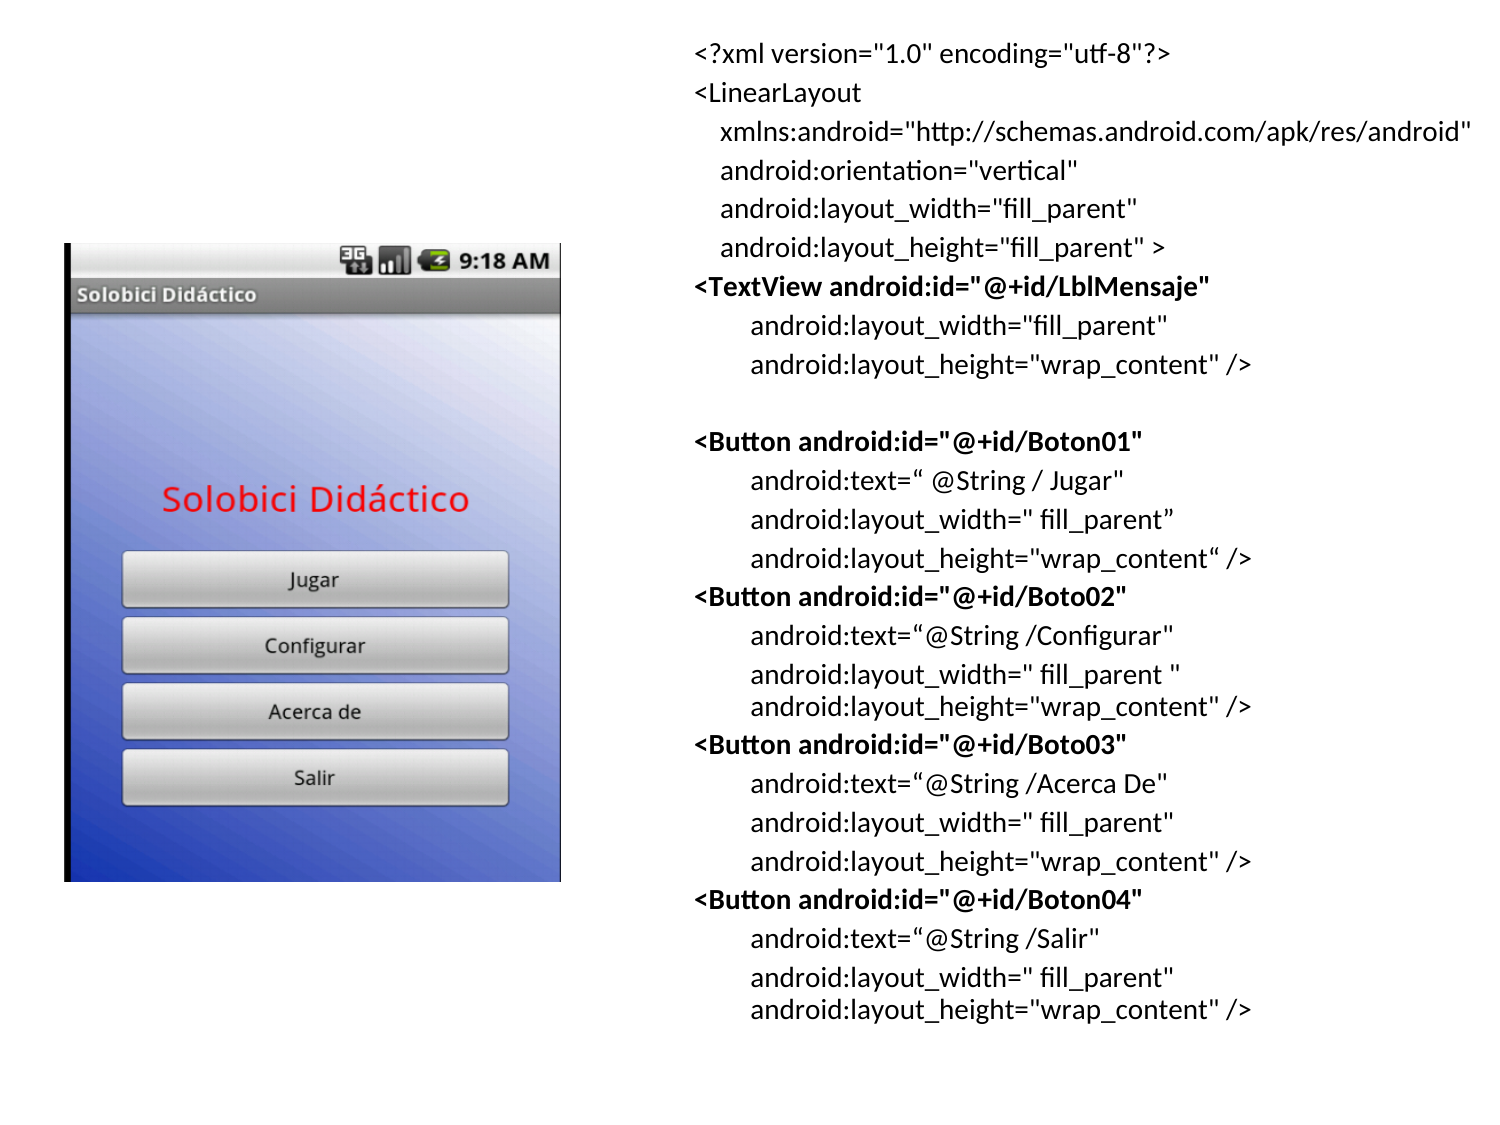

# <?xml version="1.0" encoding="utf-8"?>
<LinearLayout
 xmlns:android="http://schemas.android.com/apk/res/android"
 android:orientation="vertical"
 android:layout_width="fill_parent"
 android:layout_height="fill_parent" >
<TextView android:id="@+id/LblMensaje"
 	android:layout_width="fill_parent"
	android:layout_height="wrap_content" />
<Button android:id="@+id/Boton01"
	android:text=“ @String / Jugar"
	android:layout_width=" fill_parent”
	android:layout_height="wrap_content“ />
<Button android:id="@+id/Boto02"
	android:text=“@String /Configurar"
	android:layout_width=" fill_parent " android:layout_height="wrap_content" />
<Button android:id="@+id/Boto03"
	android:text=“@String /Acerca De"
	android:layout_width=" fill_parent"
	android:layout_height="wrap_content" />
<Button android:id="@+id/Boton04"
	android:text=“@String /Salir"
	android:layout_width=" fill_parent" android:layout_height="wrap_content" />